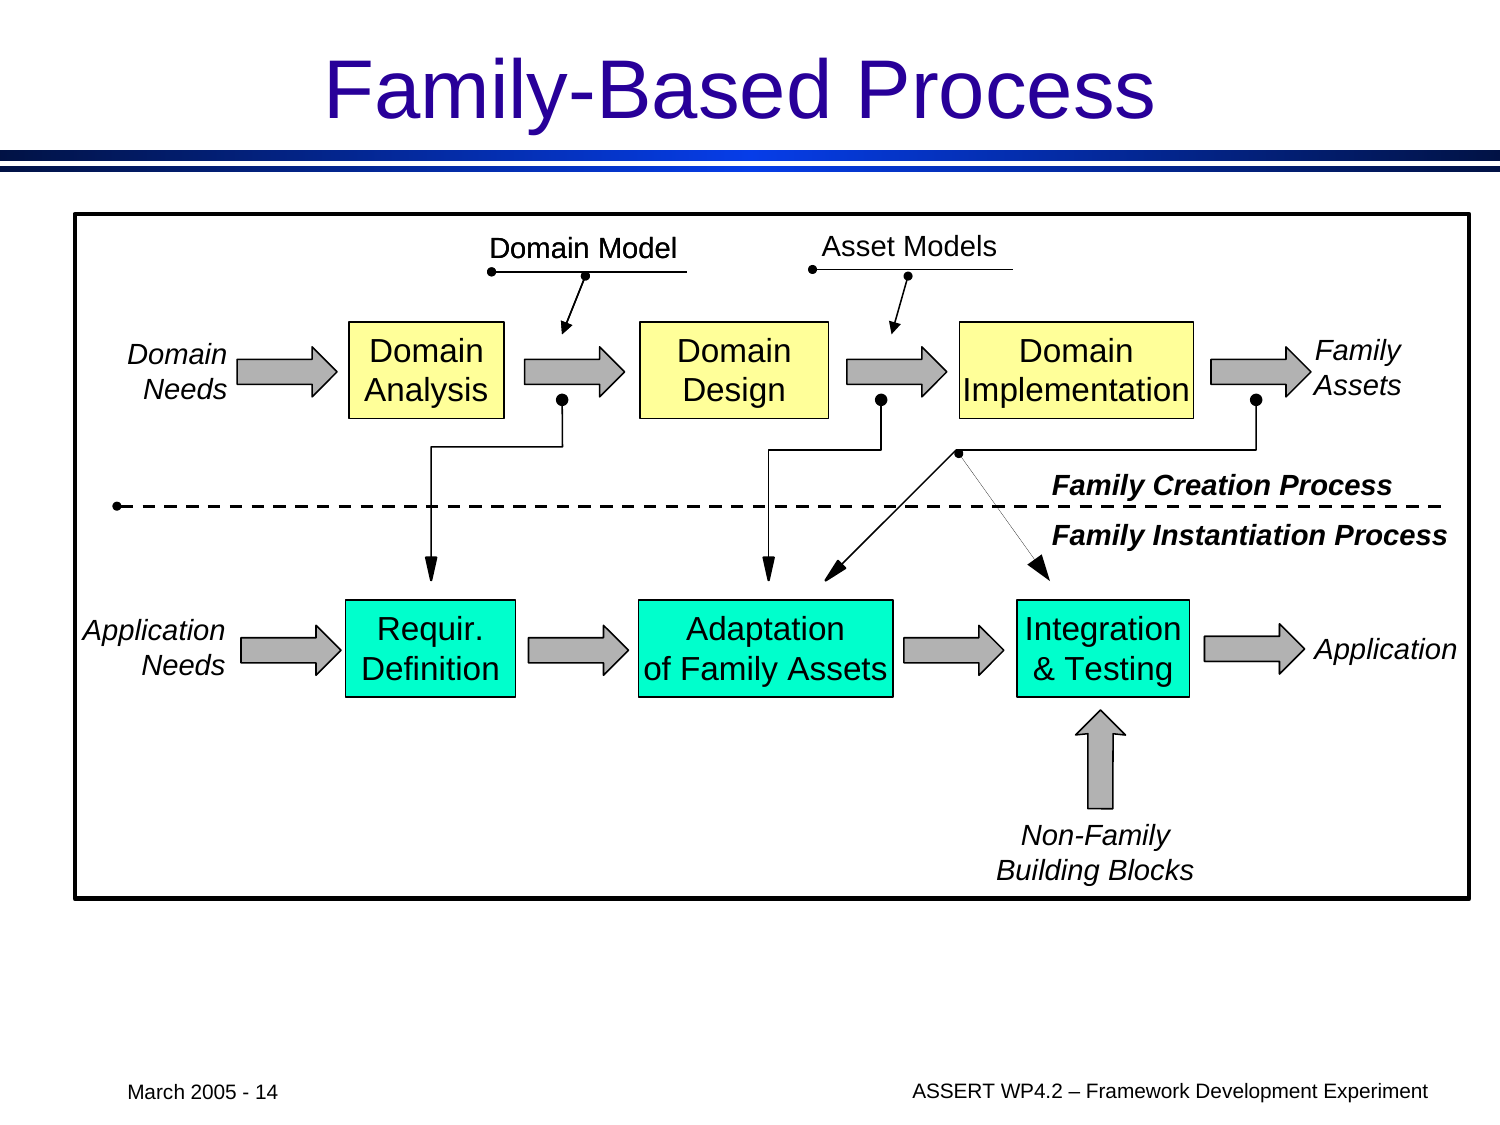

# Family-Based Process
Domain Model
Domain Model
Asset Models
Domain
Analysis
Domain
Design
Domain
Implementation
Domain Needs
Family Assets
Family Creation Process
Family Instantiation Process
Requir.
Definition
Adaptation
of Family Assets
Integration
& Testing
Application Needs
Application
Non-Family Building Blocks